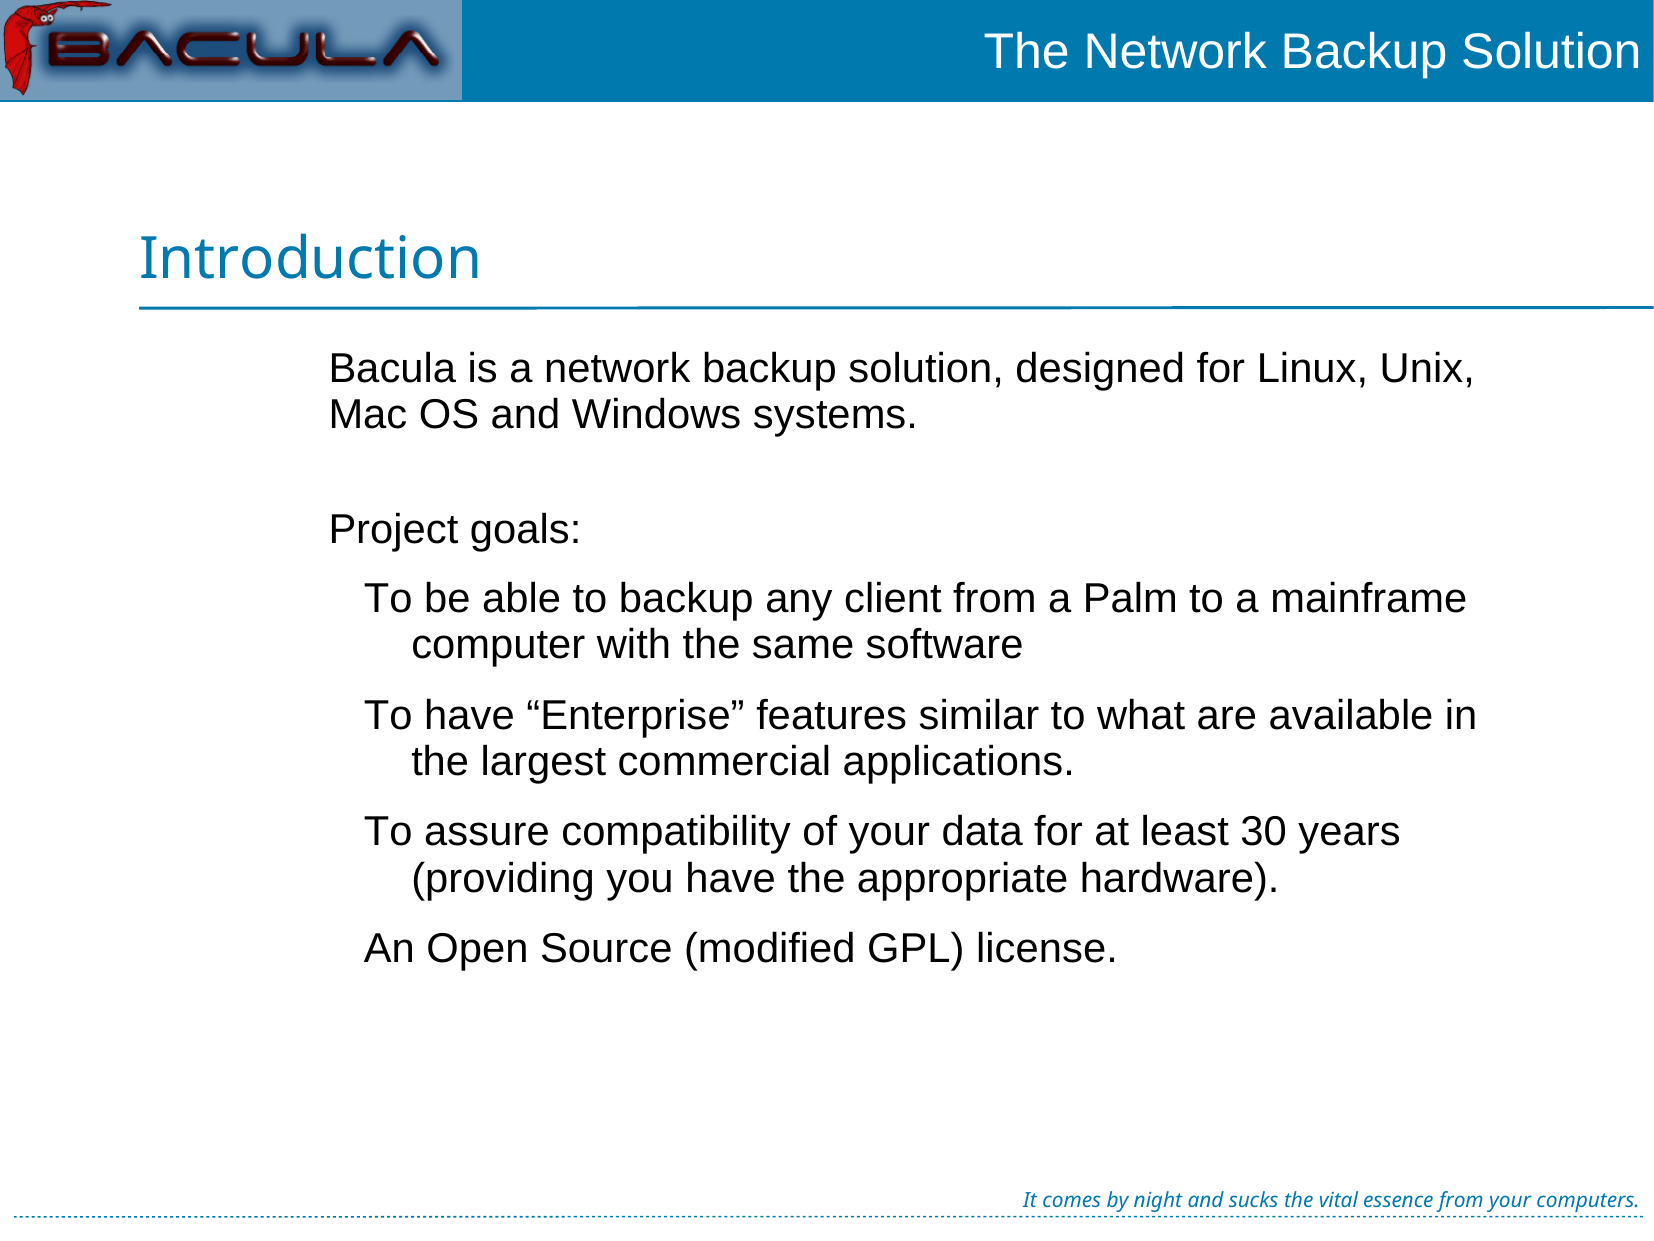

# Introduction
Bacula is a network backup solution, designed for Linux, Unix, Mac OS and Windows systems.
Project goals:
To be able to backup any client from a Palm to a mainframe computer with the same software
To have “Enterprise” features similar to what are available in the largest commercial applications.
To assure compatibility of your data for at least 30 years (providing you have the appropriate hardware).
An Open Source (modified GPL) license.